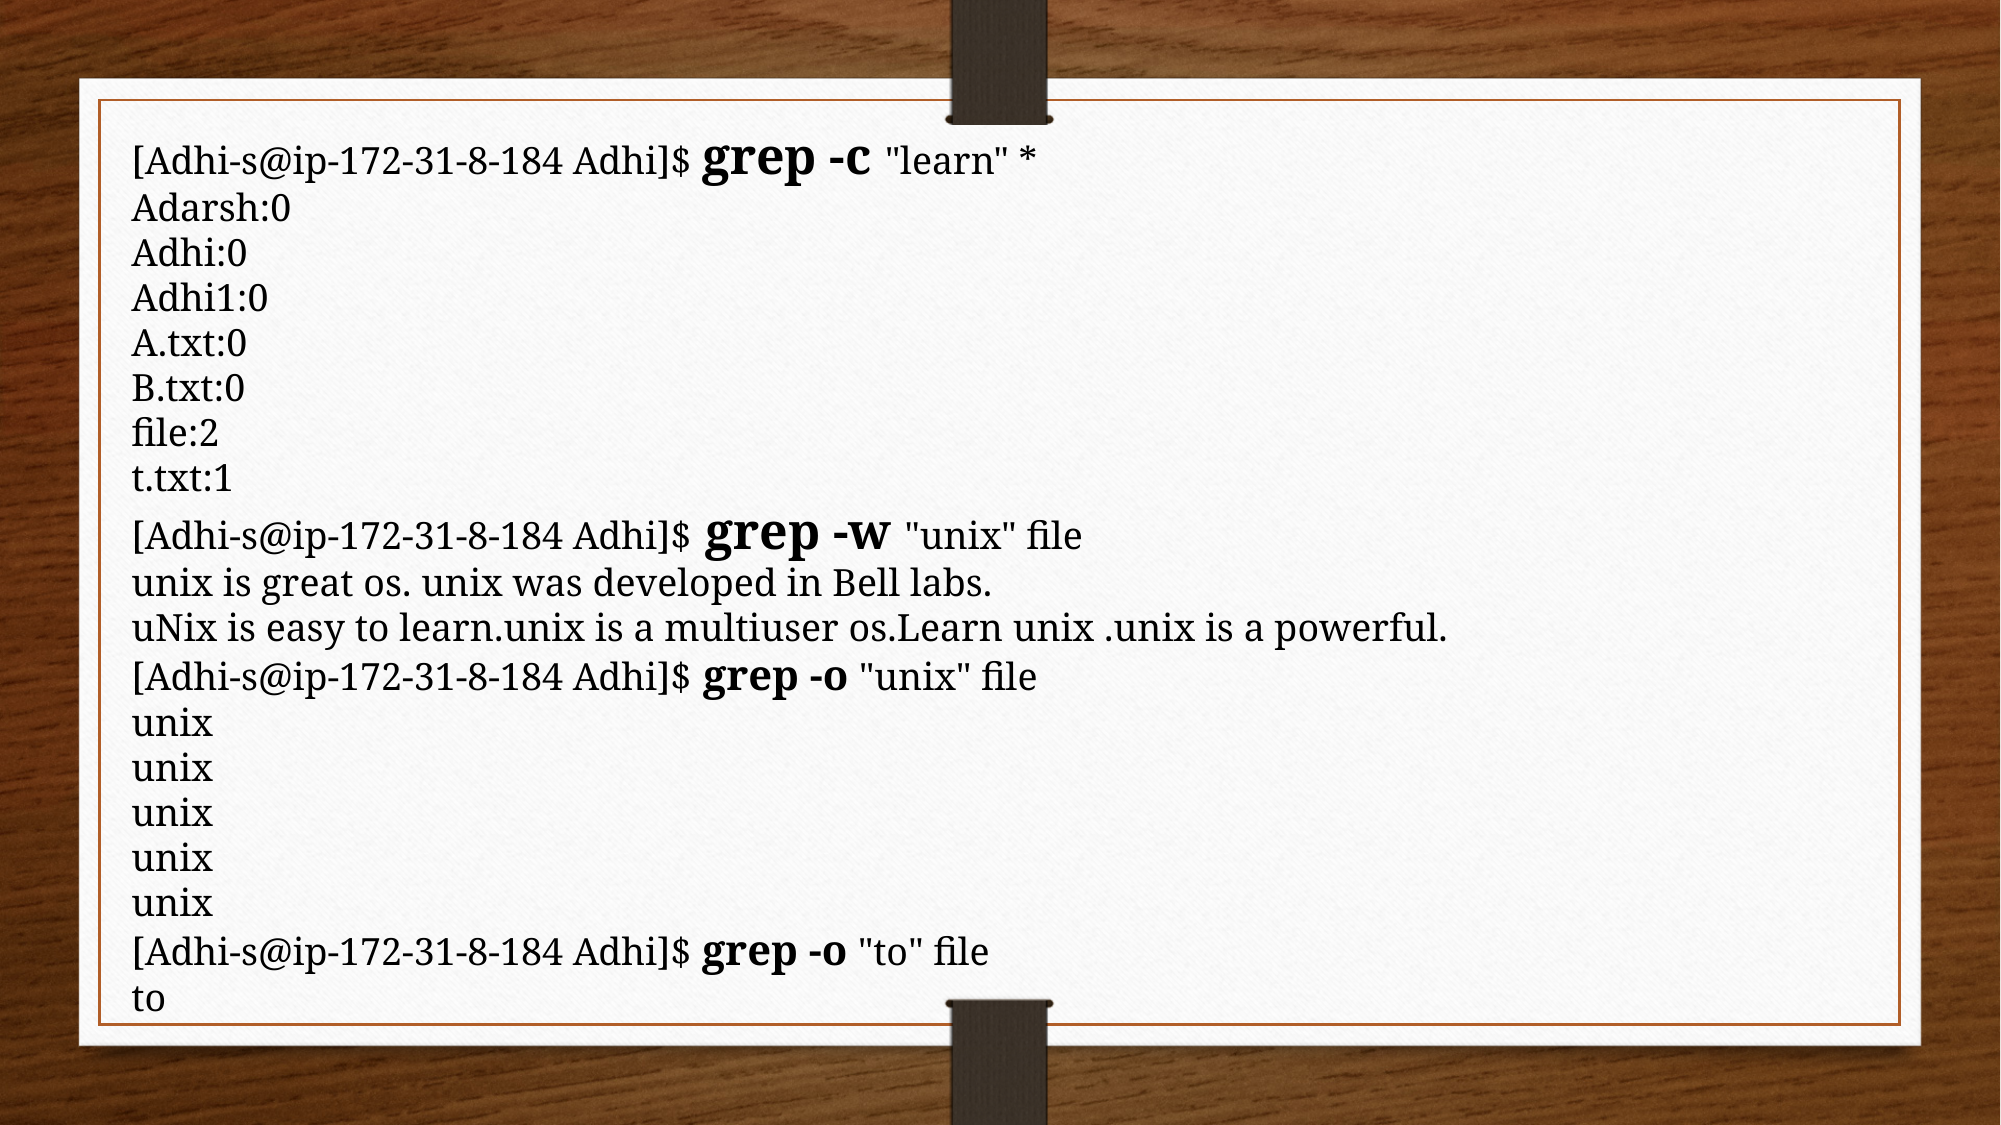

[Adhi-s@ip-172-31-8-184 Adhi]$ grep -c "learn" *
Adarsh:0
Adhi:0
Adhi1:0
A.txt:0
B.txt:0
file:2
t.txt:1
[Adhi-s@ip-172-31-8-184 Adhi]$ grep -w "unix" file
unix is great os. unix was developed in Bell labs.
uNix is easy to learn.unix is a multiuser os.Learn unix .unix is a powerful.
[Adhi-s@ip-172-31-8-184 Adhi]$ grep -o "unix" file
unix
unix
unix
unix
unix
[Adhi-s@ip-172-31-8-184 Adhi]$ grep -o "to" file
to